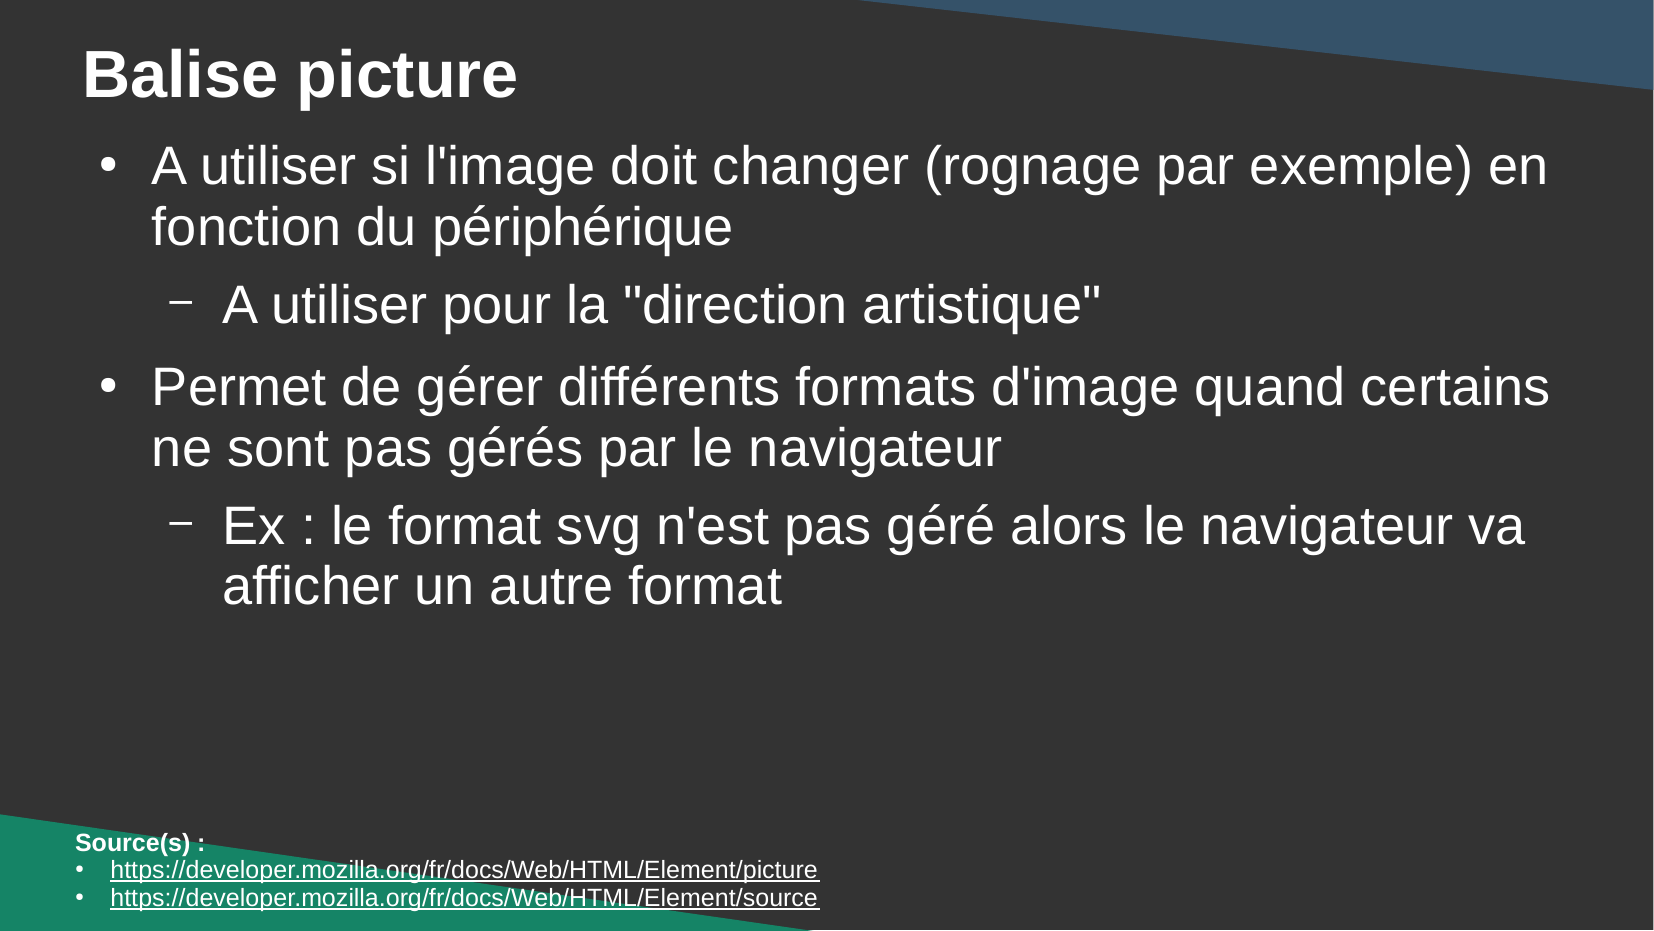

# Balise picture
A utiliser si l'image doit changer (rognage par exemple) en fonction du périphérique
A utiliser pour la "direction artistique"
Permet de gérer différents formats d'image quand certains ne sont pas gérés par le navigateur
Ex : le format svg n'est pas géré alors le navigateur va afficher un autre format
Source(s) :
https://developer.mozilla.org/fr/docs/Web/HTML/Element/picture
https://developer.mozilla.org/fr/docs/Web/HTML/Element/source